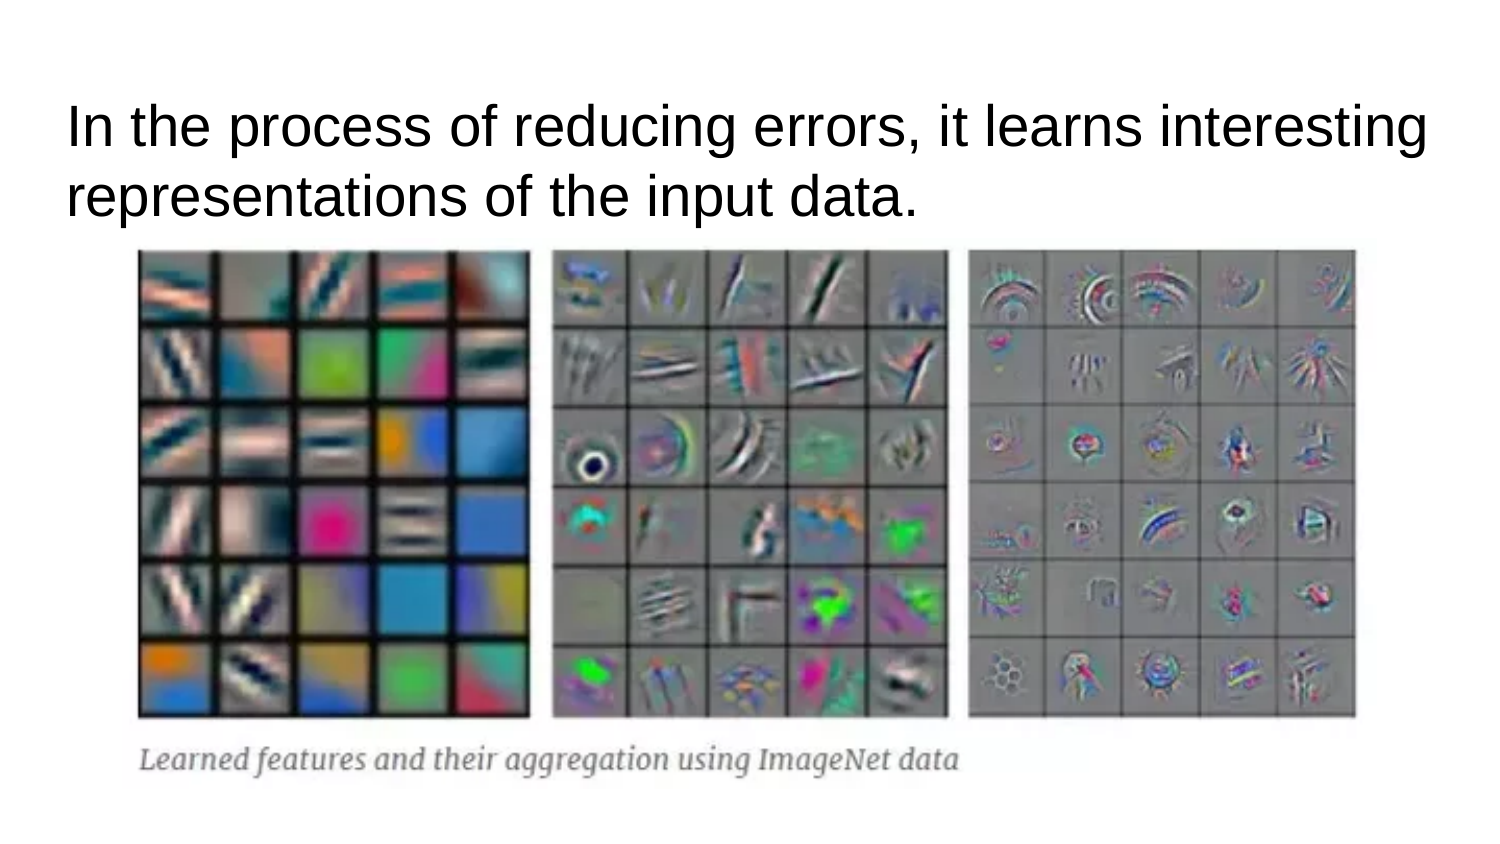

# In the process of reducing errors, it learns interesting representations of the input data.